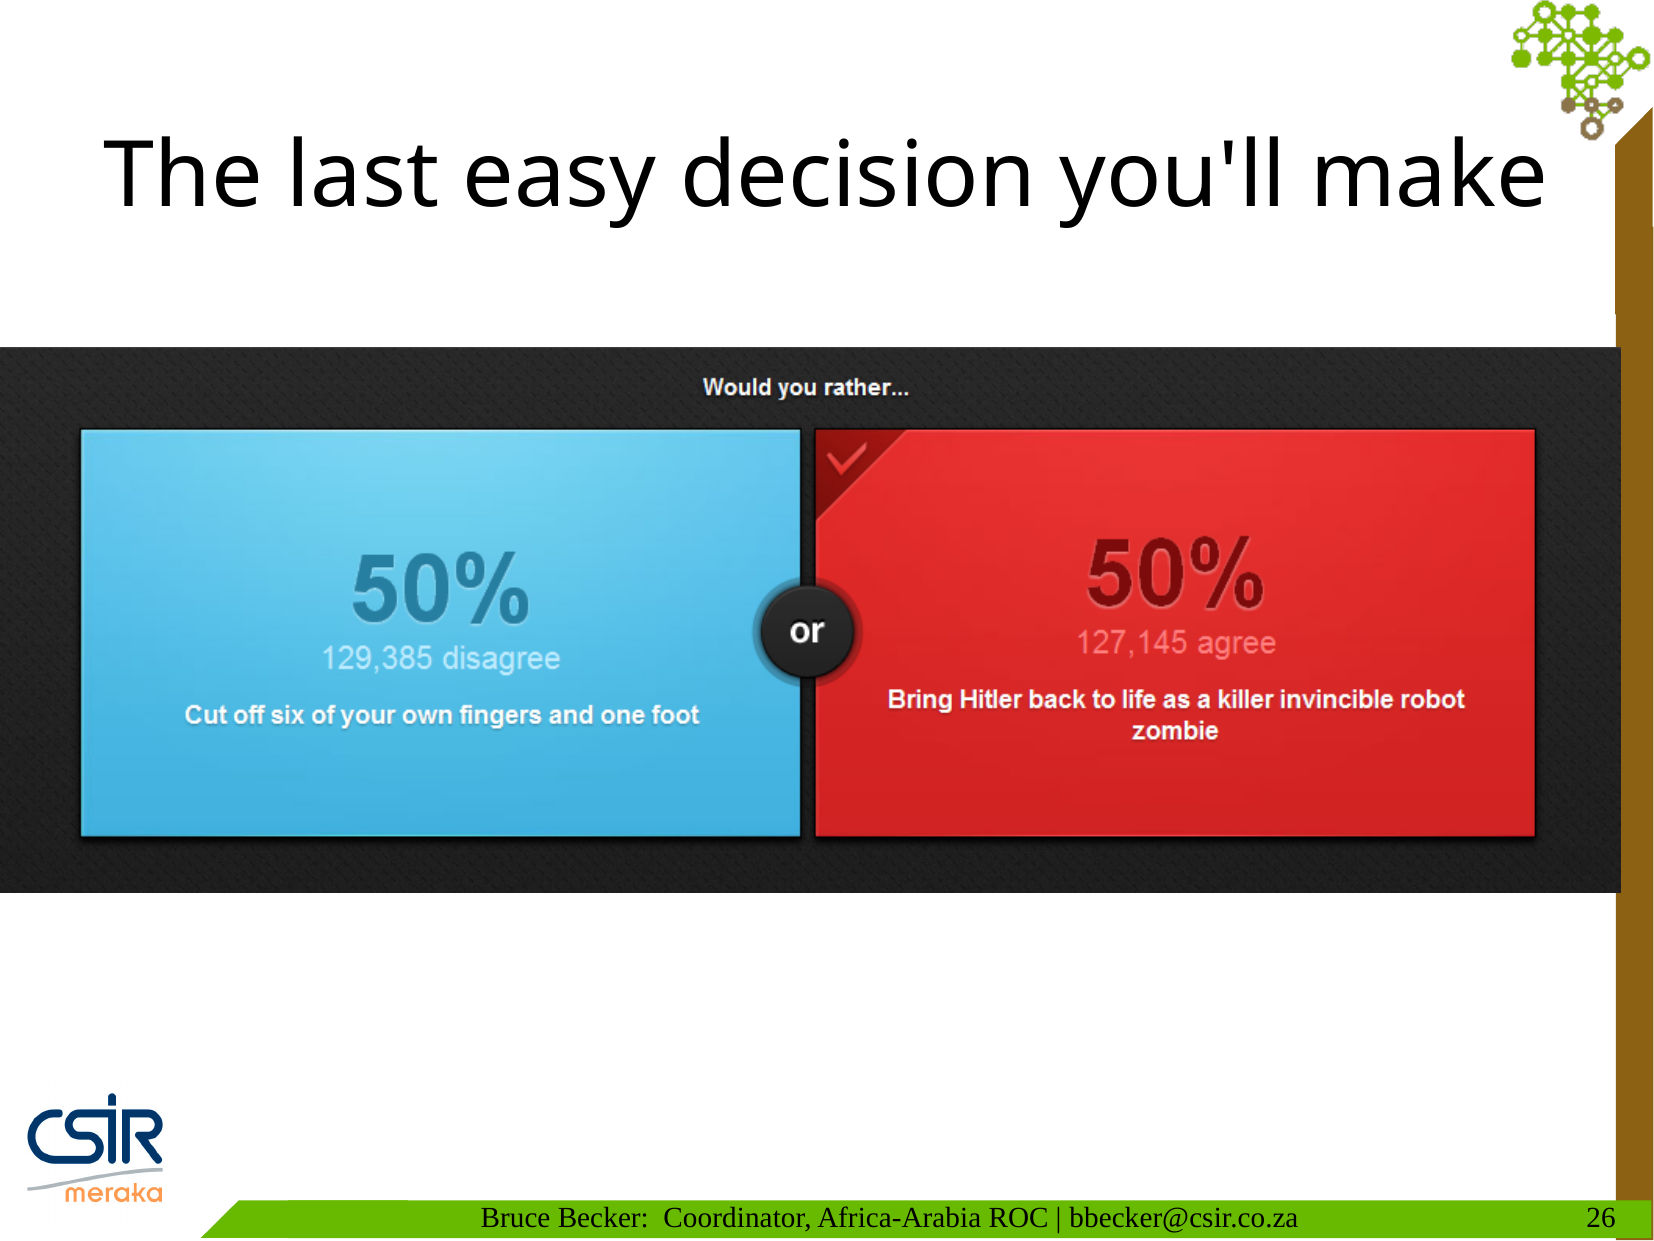

# The last easy decision you'll make
26